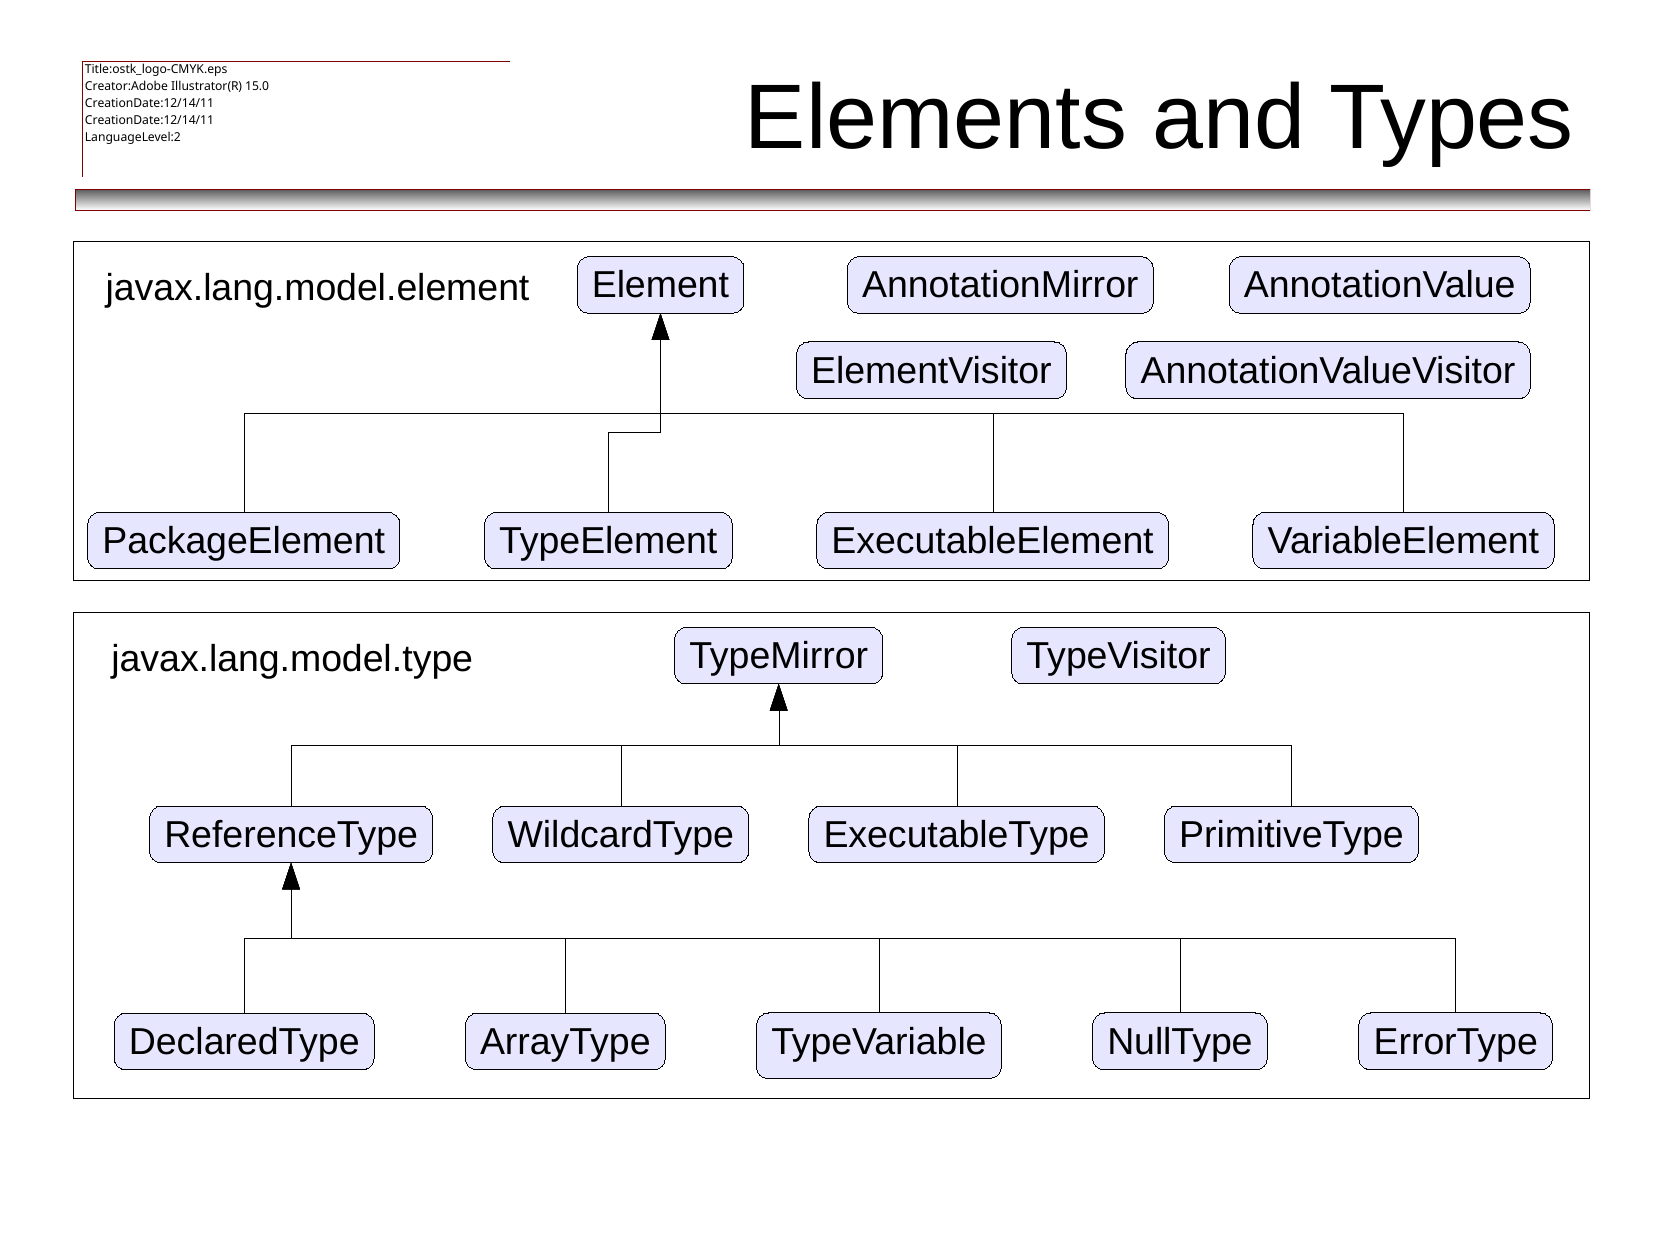

# Elements and Types
Element
AnnotationMirror
AnnotationValue
javax.lang.model.element
ElementVisitor
AnnotationValueVisitor
PackageElement
TypeElement
ExecutableElement
VariableElement
TypeMirror
TypeVisitor
javax.lang.model.type
ReferenceType
WildcardType
ExecutableType
PrimitiveType
TypeVariable
NullType
ErrorType
DeclaredType
ArrayType